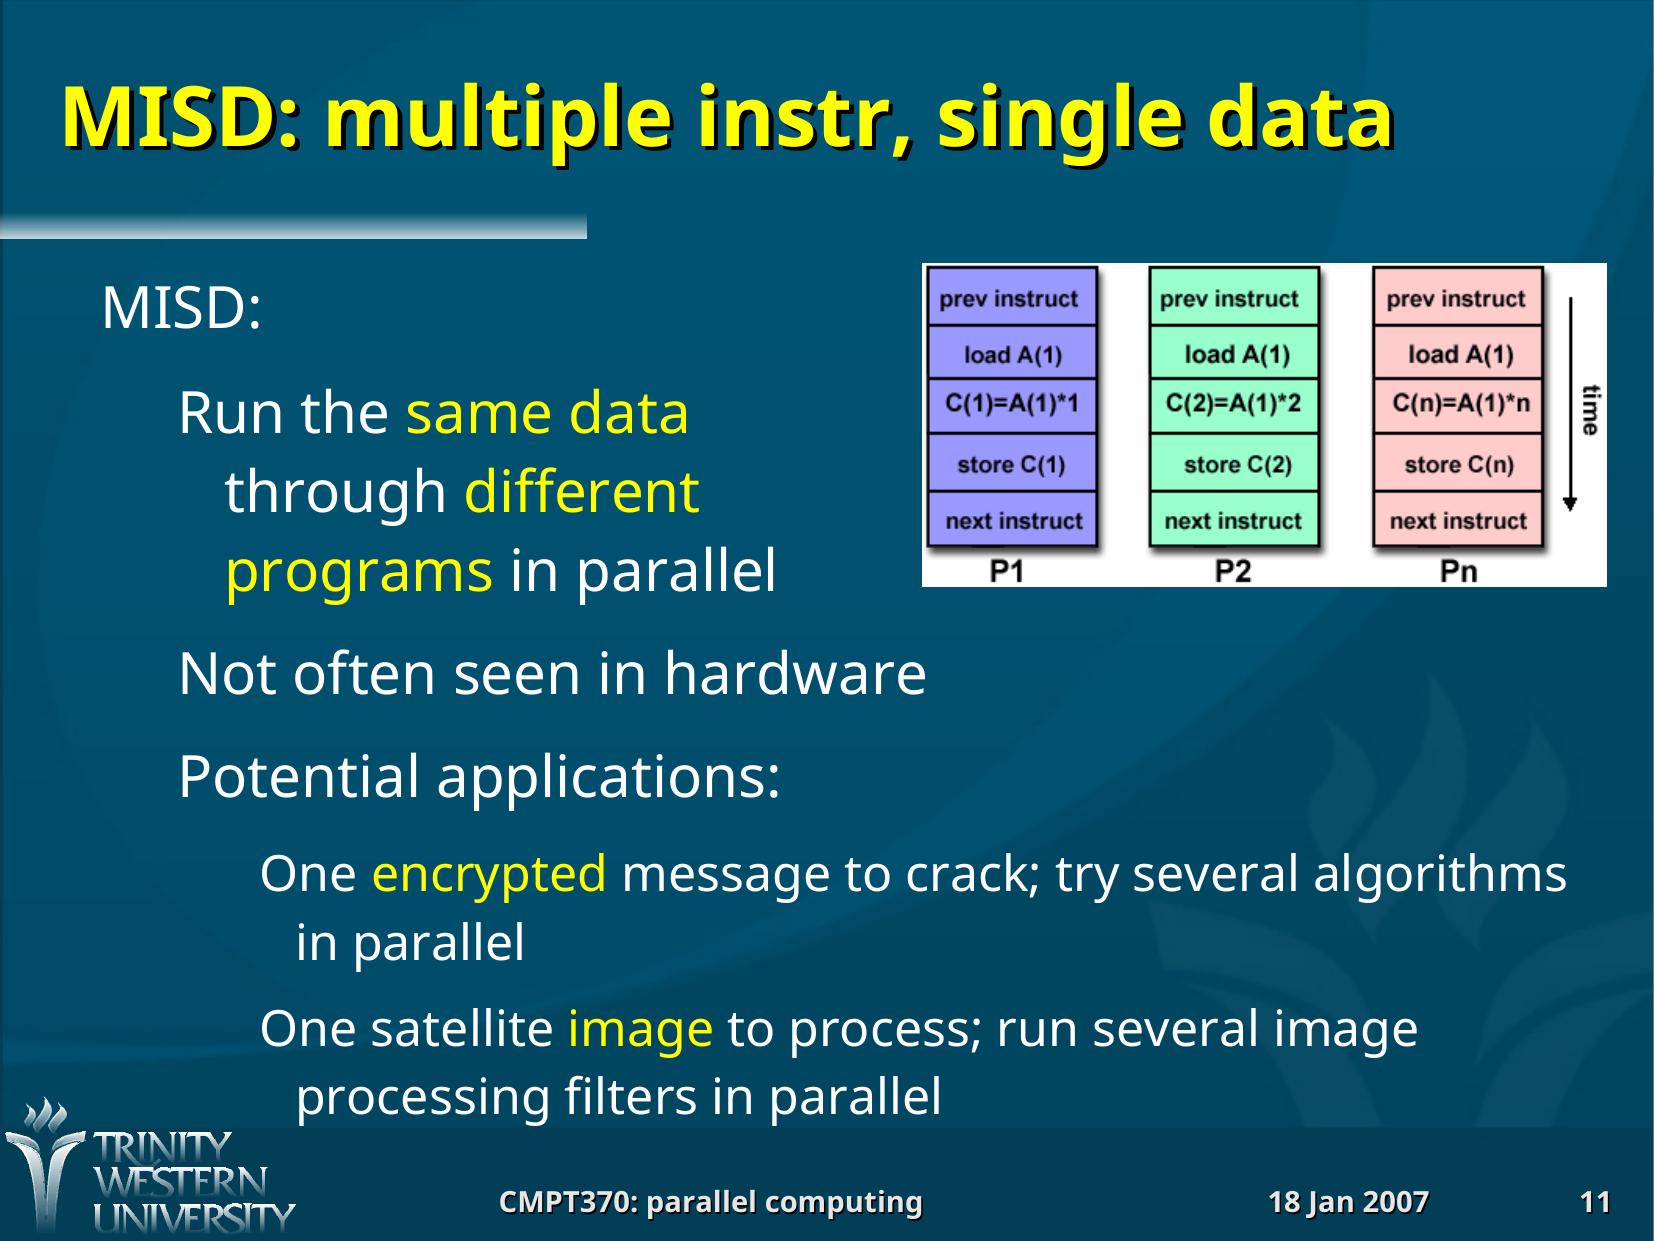

# MISD: multiple instr, single data
MISD:
Run the same data
through different
programs in parallel
Not often seen in hardware
Potential applications:
One encrypted message to crack; try several algorithms in parallel
One satellite image to process; run several image processing filters in parallel
CMPT370: parallel computing
18 Jan 2007
11